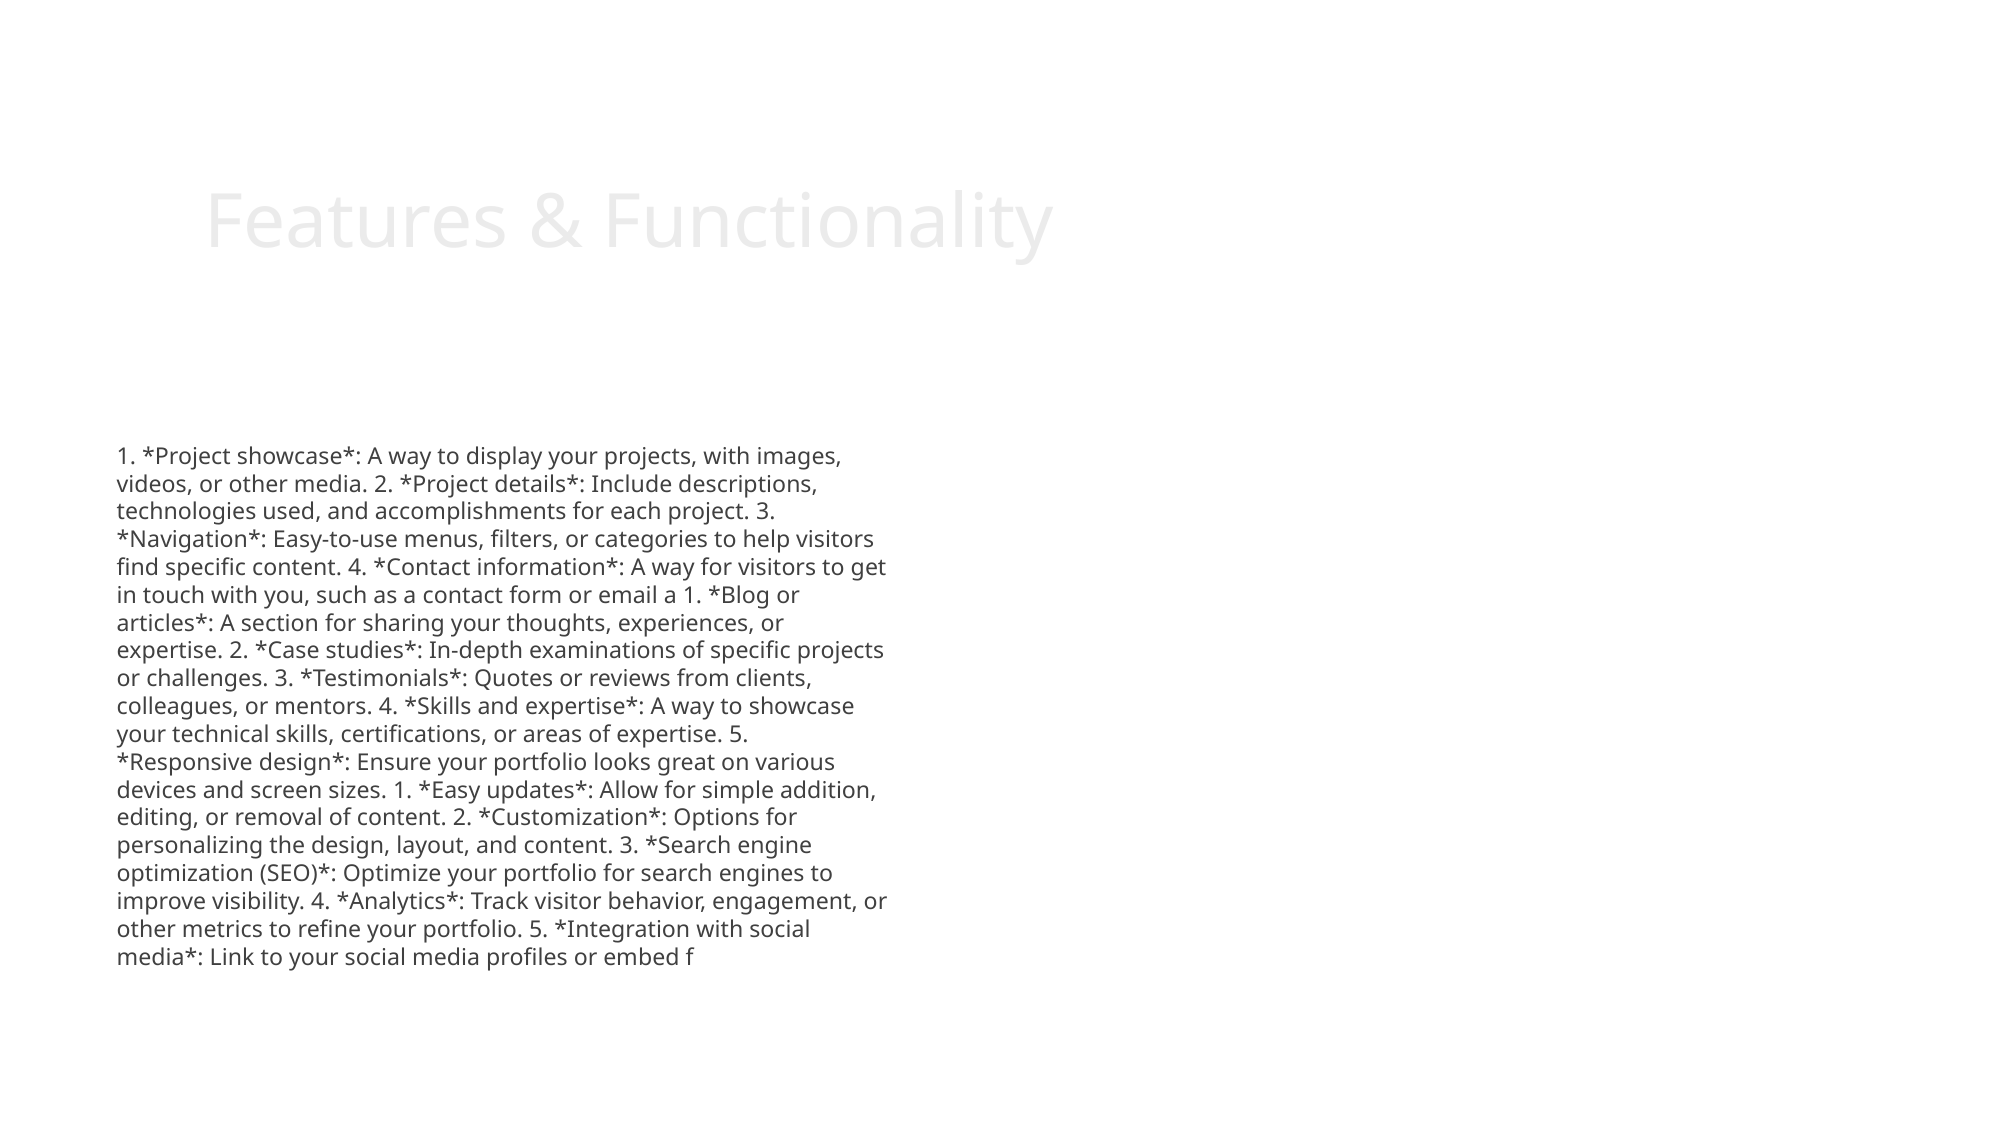

# Features & Functionality
1. *Project showcase*: A way to display your projects, with images, videos, or other media. 2. *Project details*: Include descriptions, technologies used, and accomplishments for each project. 3. *Navigation*: Easy-to-use menus, filters, or categories to help visitors find specific content. 4. *Contact information*: A way for visitors to get in touch with you, such as a contact form or email a 1. *Blog or articles*: A section for sharing your thoughts, experiences, or expertise. 2. *Case studies*: In-depth examinations of specific projects or challenges. 3. *Testimonials*: Quotes or reviews from clients, colleagues, or mentors. 4. *Skills and expertise*: A way to showcase your technical skills, certifications, or areas of expertise. 5. *Responsive design*: Ensure your portfolio looks great on various devices and screen sizes. 1. *Easy updates*: Allow for simple addition, editing, or removal of content. 2. *Customization*: Options for personalizing the design, layout, and content. 3. *Search engine optimization (SEO)*: Optimize your portfolio for search engines to improve visibility. 4. *Analytics*: Track visitor behavior, engagement, or other metrics to refine your portfolio. 5. *Integration with social media*: Link to your social media profiles or embed f